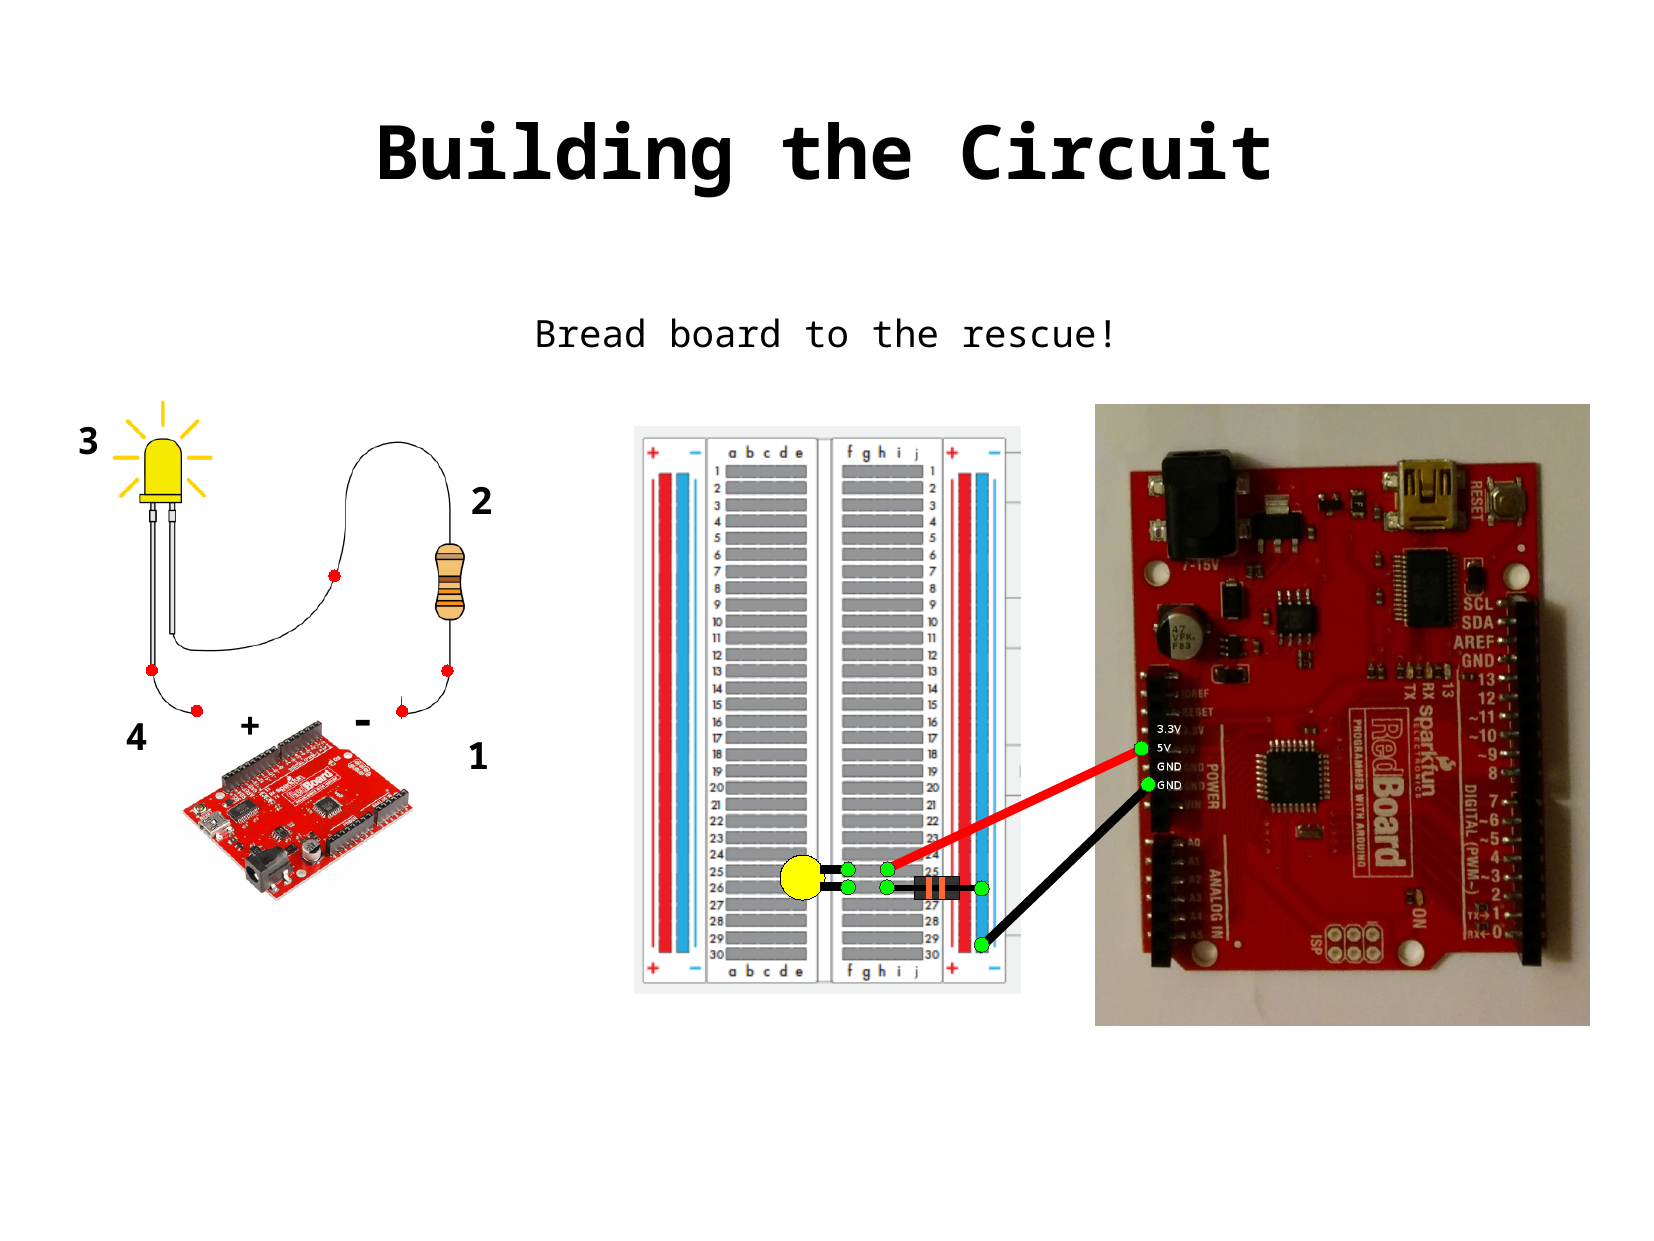

Building the Circuit
Bread board to the rescue!
3
2
-
+
4
1